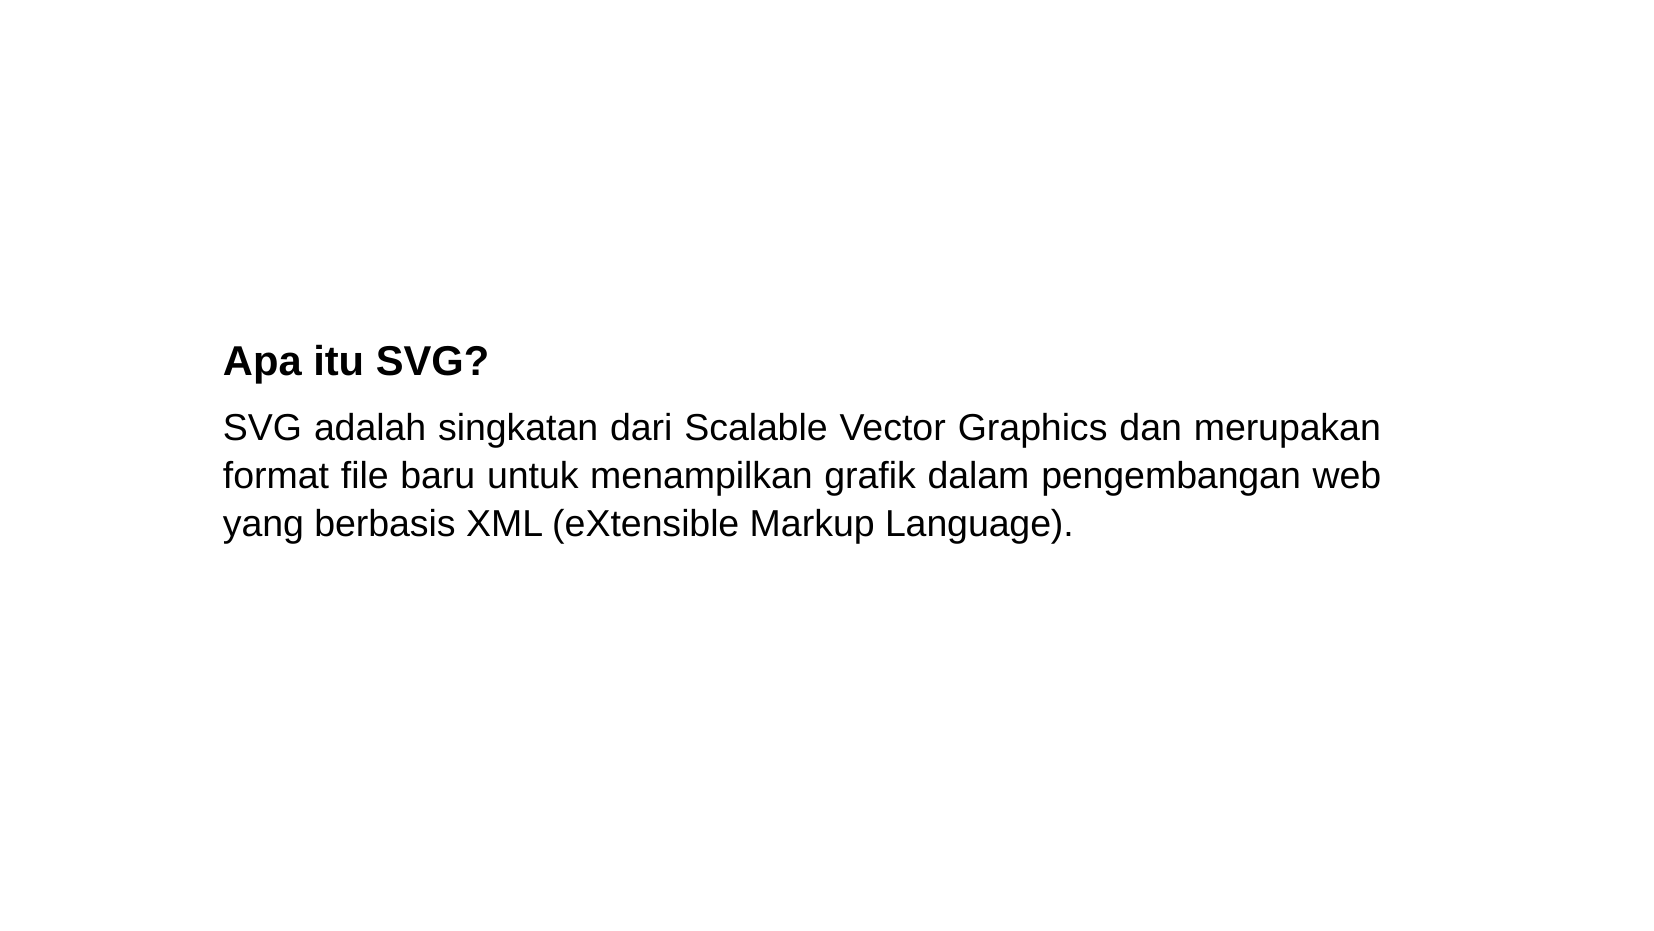

Apa itu SVG?
SVG adalah singkatan dari Scalable Vector Graphics dan merupakan format file baru untuk menampilkan grafik dalam pengembangan web yang berbasis XML (eXtensible Markup Language).